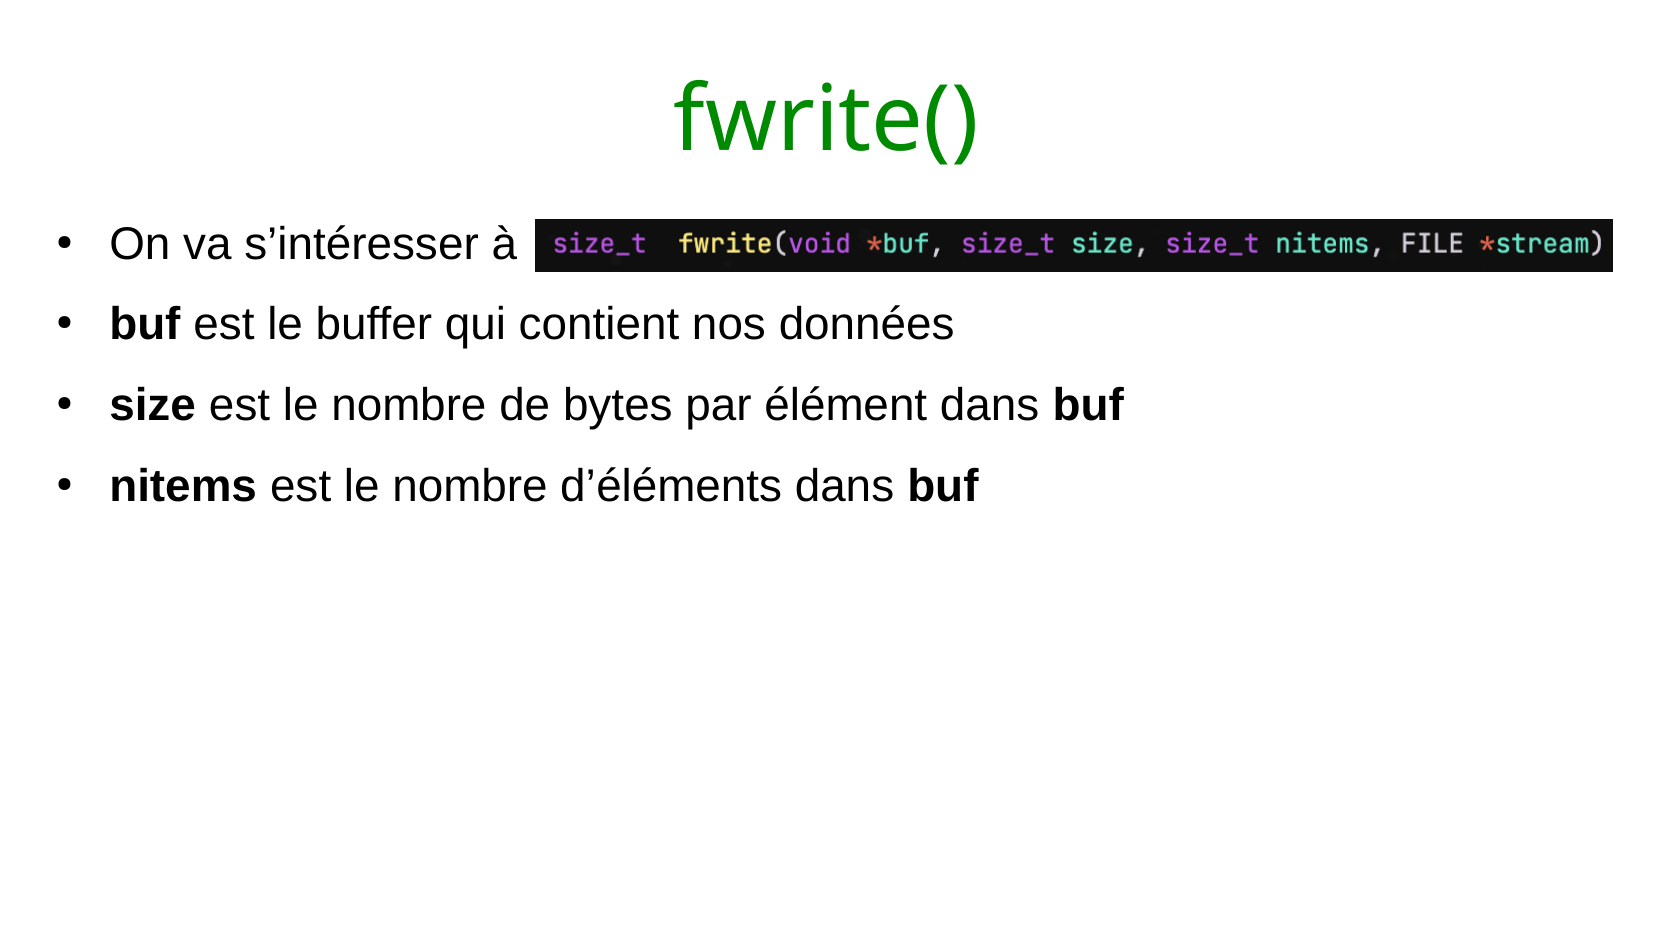

# fwrite()
On va s’intéresser à
buf est le buffer qui contient nos données
size est le nombre de bytes par élément dans buf
nitems est le nombre d’éléments dans buf